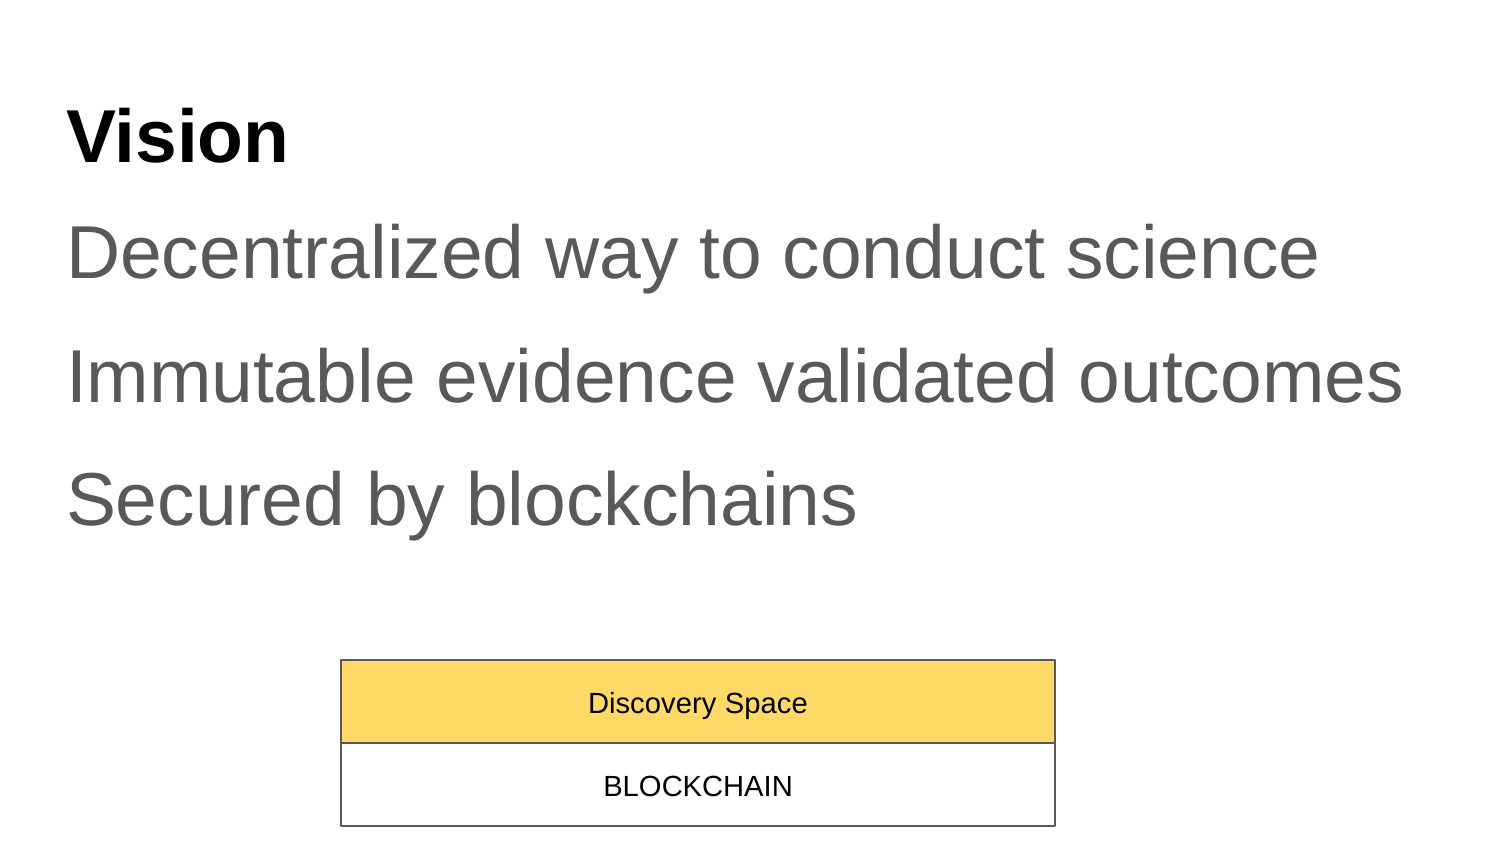

# Vision
Decentralized way to conduct science
Immutable evidence validated outcomes
Secured by blockchains
Discovery Space
BLOCKCHAIN